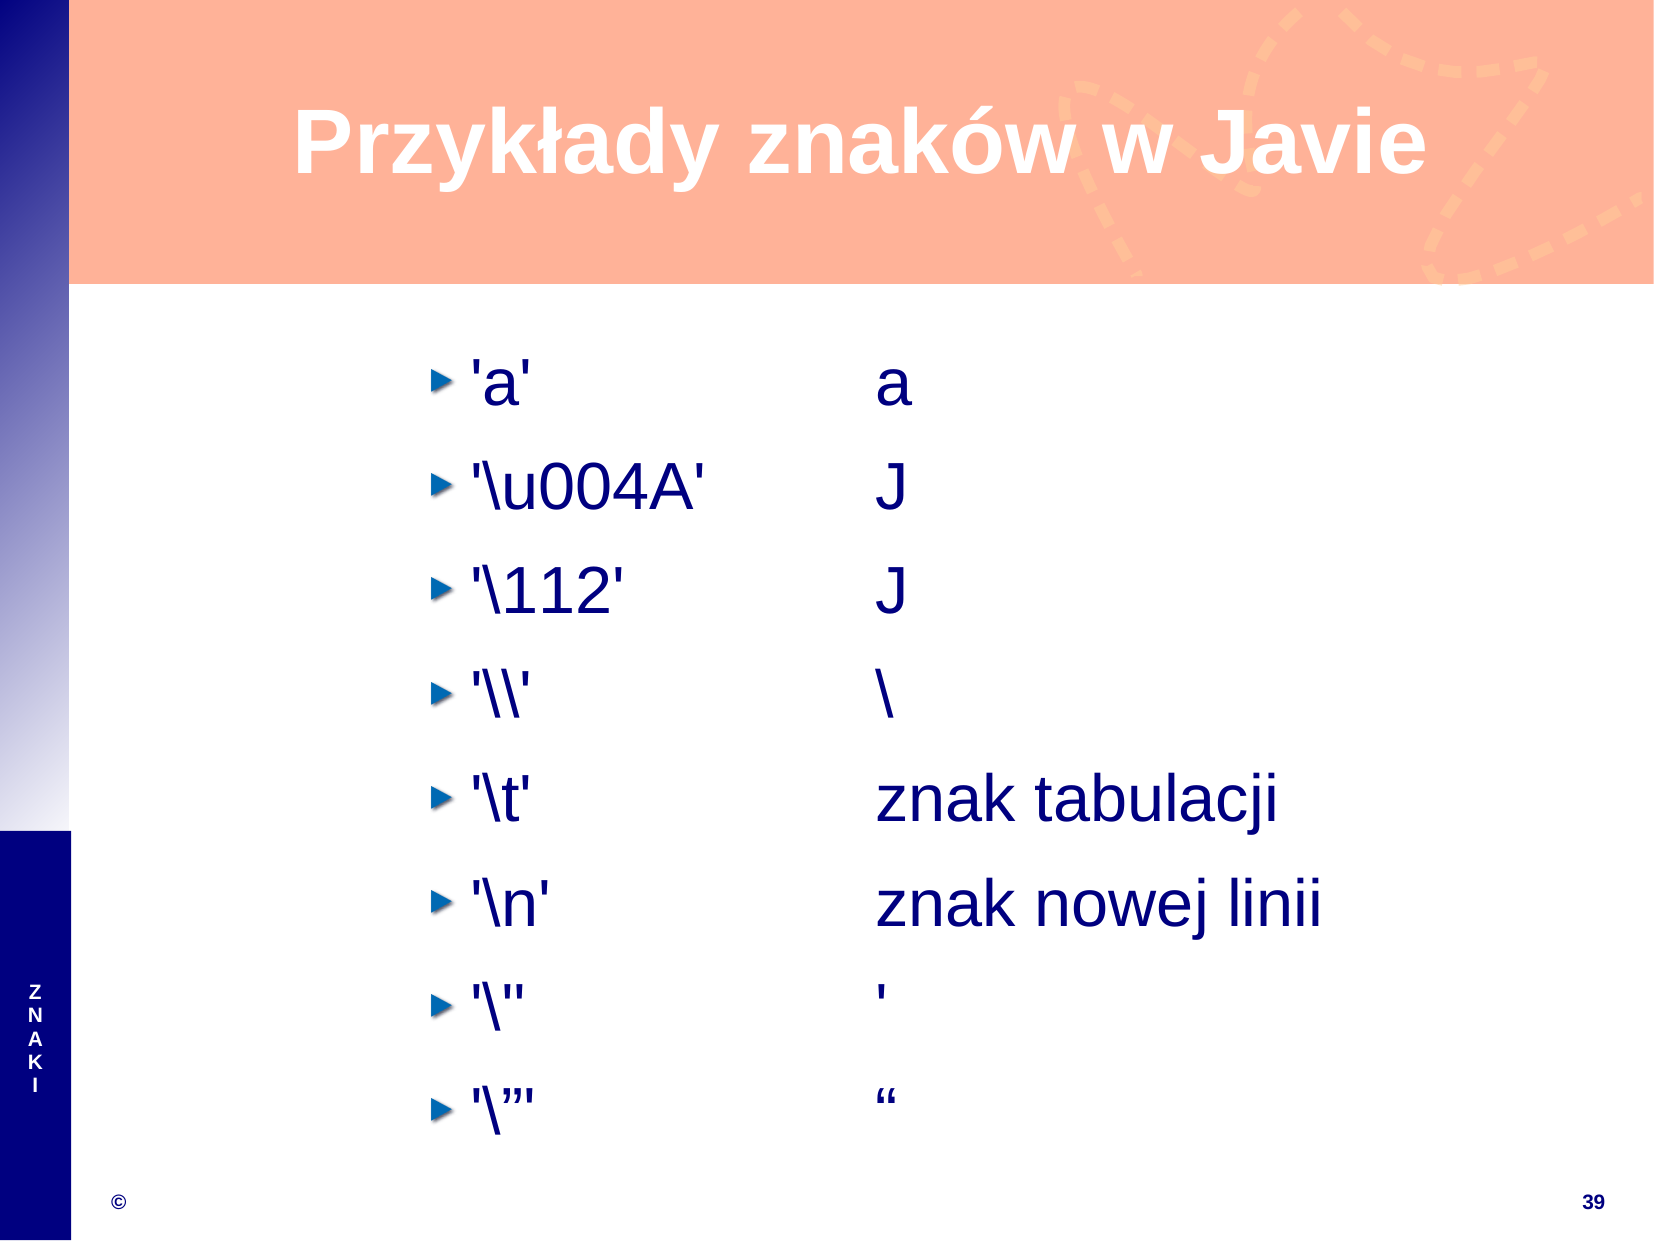

# Przykłady znaków w Javie
'a'	a
'\u004A'	J
'\112'	J
'\\'	\
'\t'	znak tabulacji
'\n'	znak nowej linii
'\''	'
'\”'	“
Z
N
A
K
I